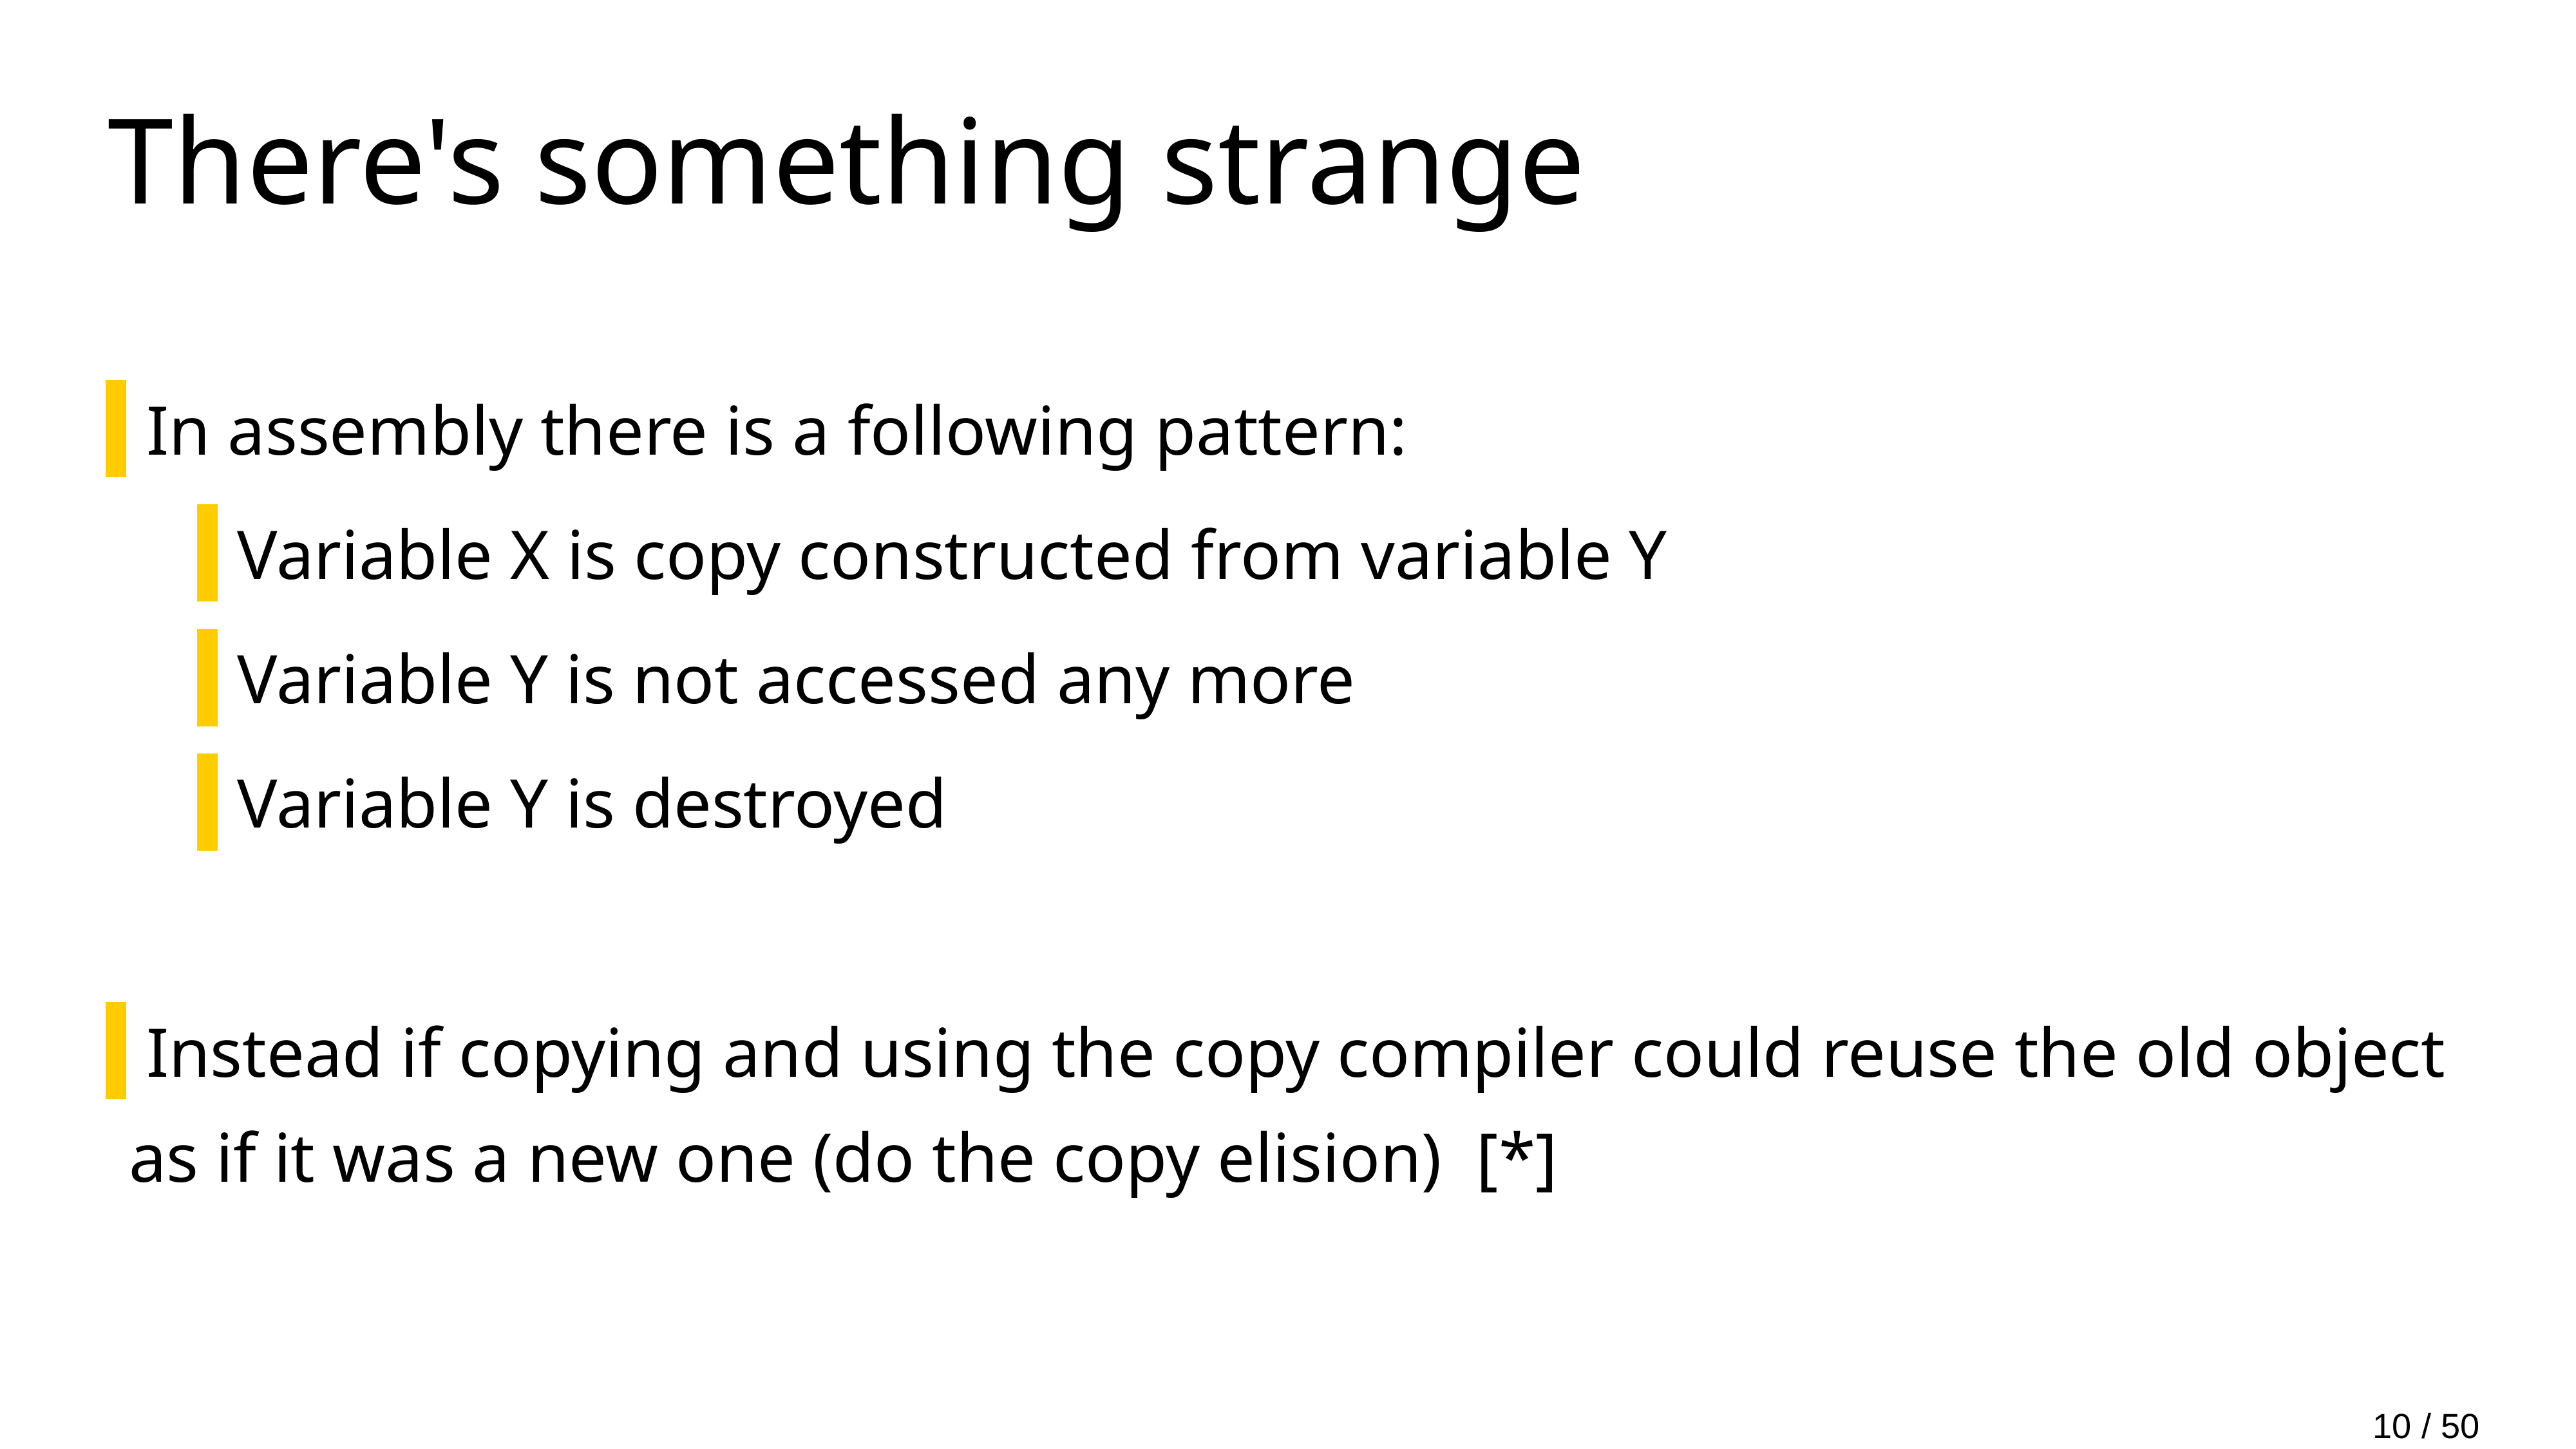

# There's something strange
 In assembly there is a following pattern:
 Variable X is copy constructed from variable Y
 Variable Y is not accessed any more
 Variable Y is destroyed
 Instead if copying and using the copy compiler could reuse the old object as if it was a new one (do the copy elision) [*]